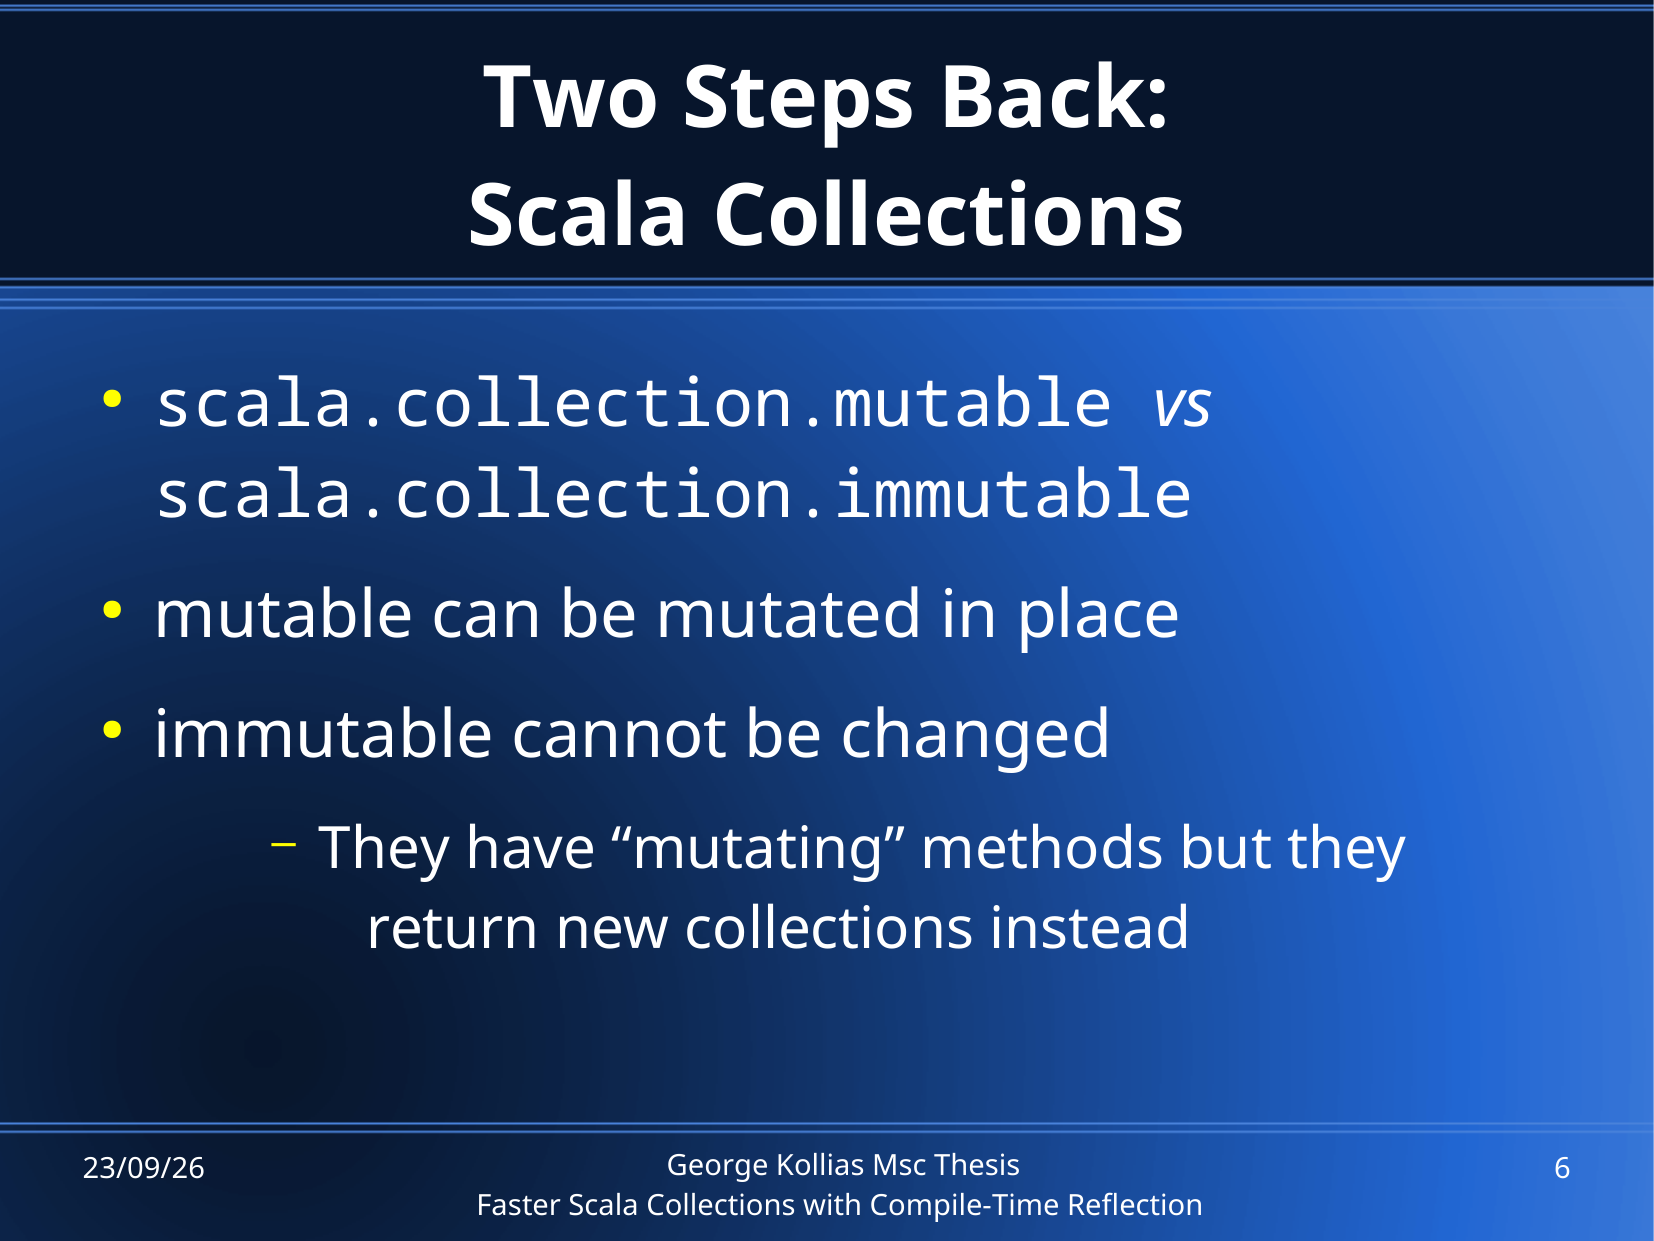

# Two Steps Back: Scala Collections
scala.collection.mutable vs scala.collection.immutable
mutable can be mutated in place
immutable cannot be changed
They have “mutating” methods but they return new collections instead
6